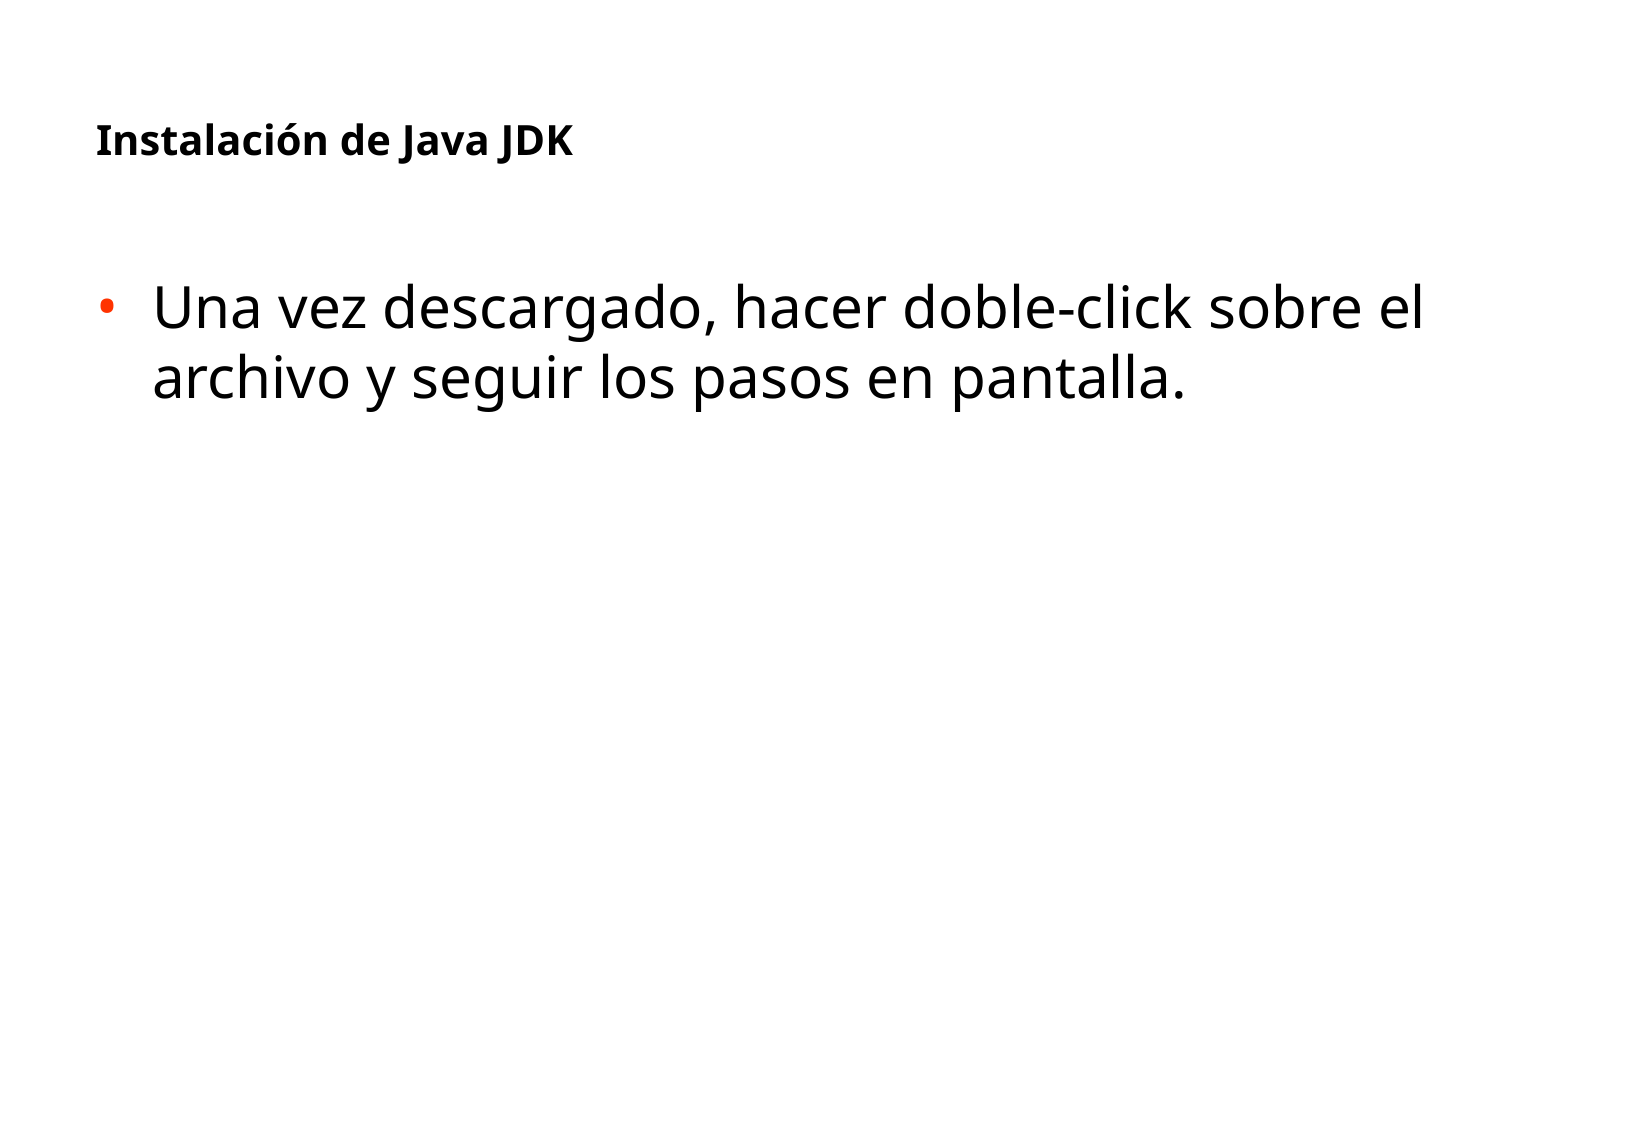

# Instalación de Java JDK
Una vez descargado, hacer doble-click sobre el archivo y seguir los pasos en pantalla.